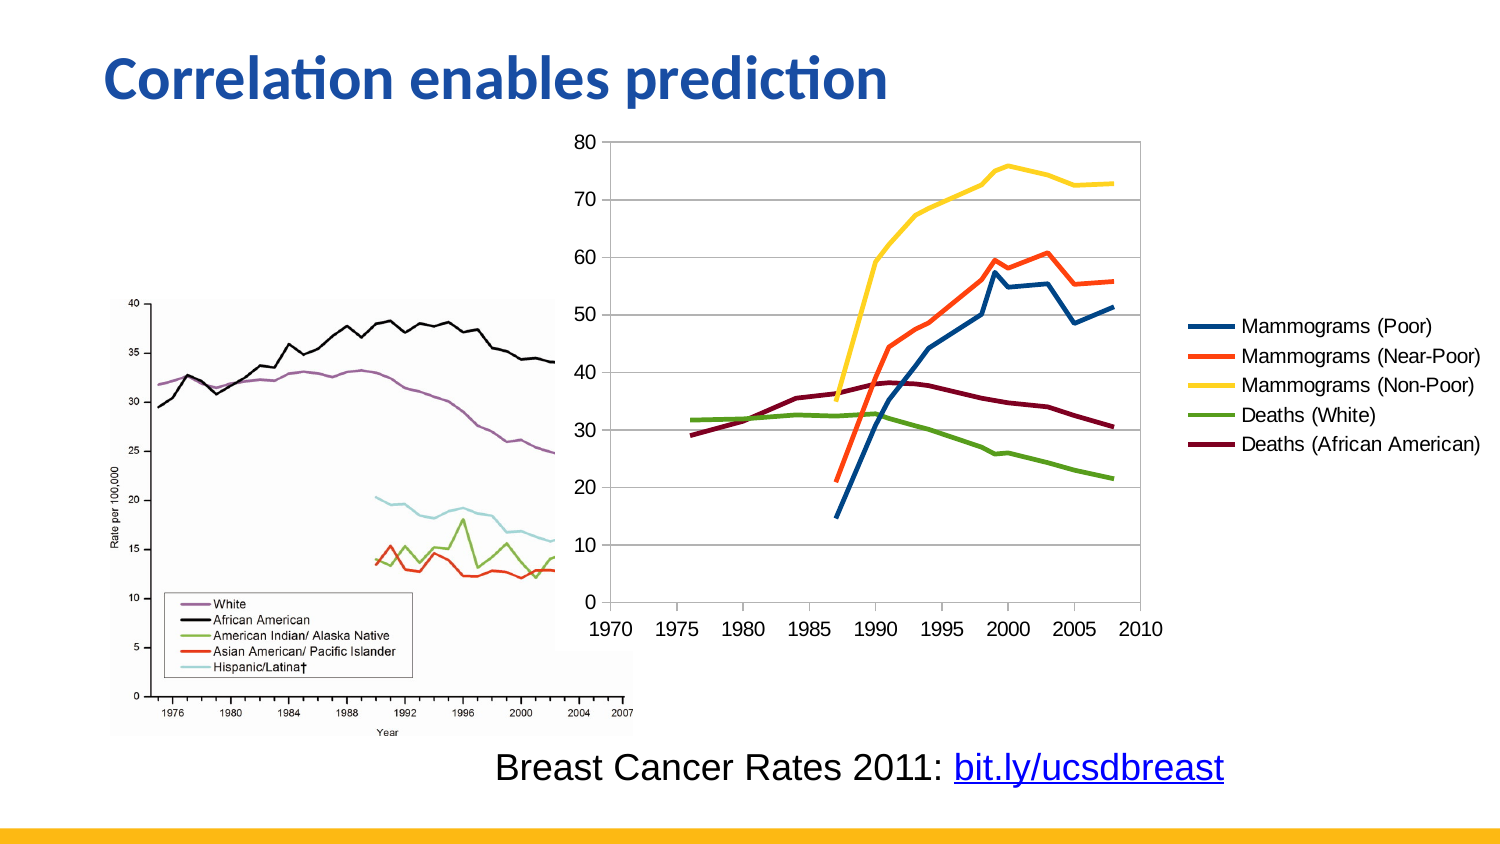

Correlation enables prediction
### Chart
| Category | Mammograms (Poor) | Mammograms (Near-Poor) | Mammograms (Non-Poor) | Deaths (White) | Deaths (African American) |
|---|---|---|---|---|---|
Breast Cancer Rates 2011: bit.ly/ucsdbreast